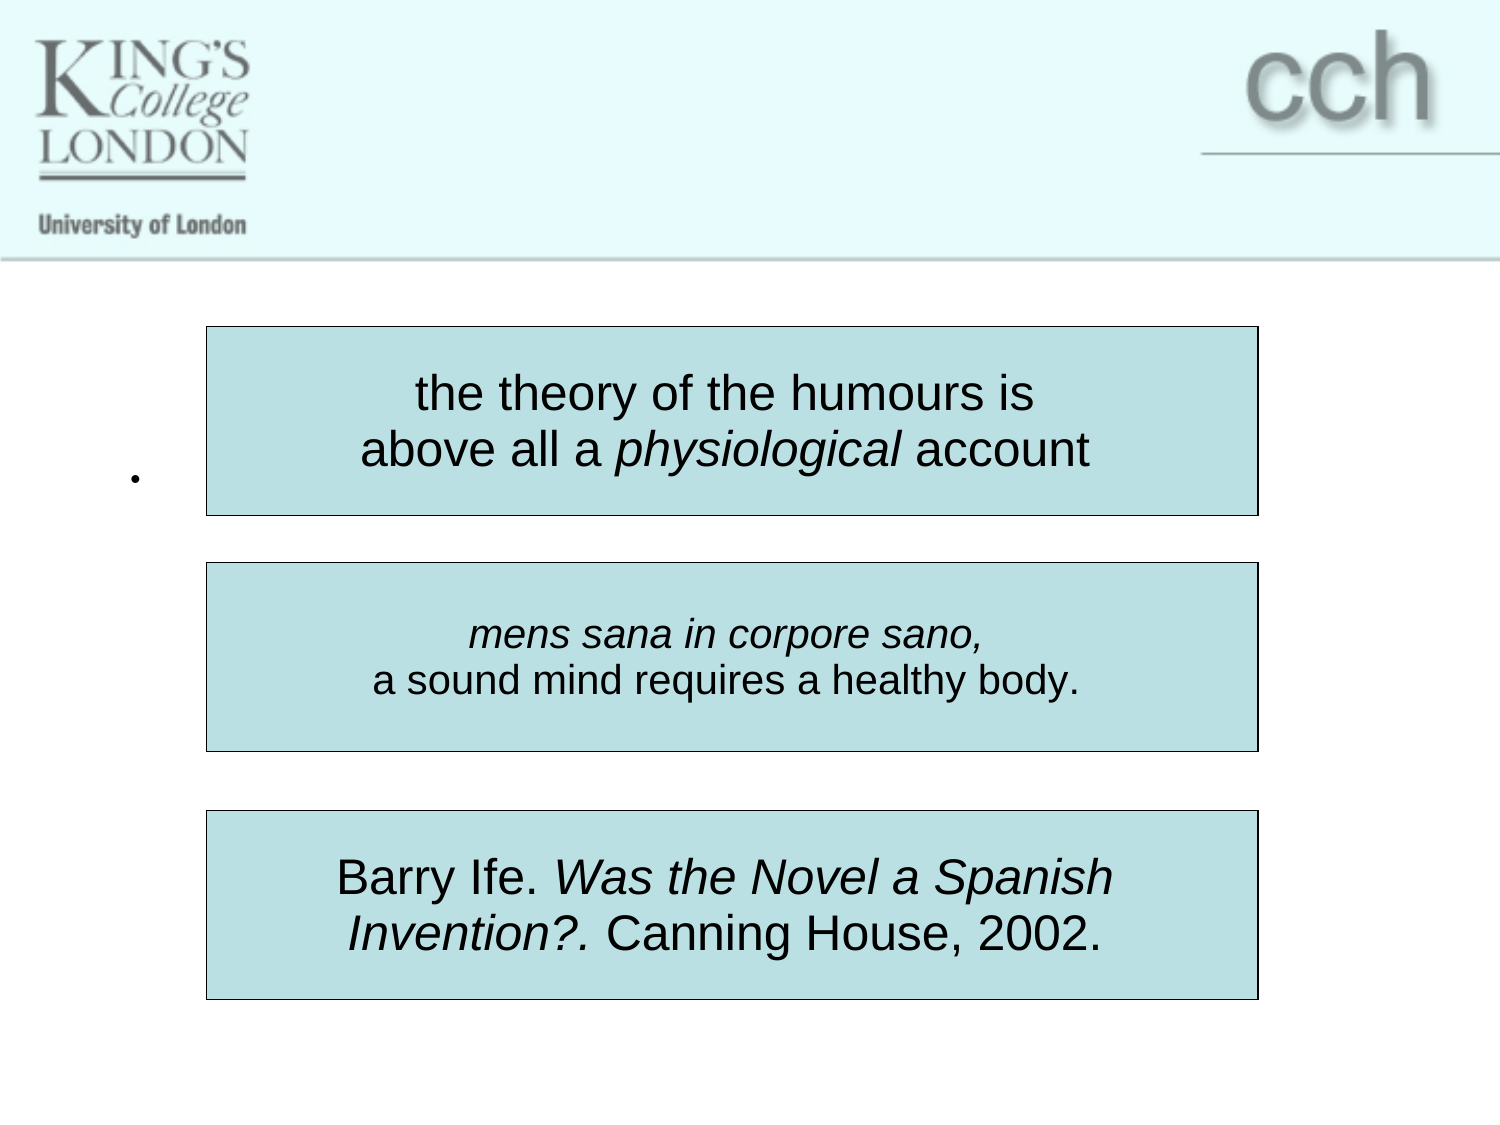

# .
the theory of the humours is
above all a physiological account
mens sana in corpore sano,
a sound mind requires a healthy body.
Barry Ife. Was the Novel a Spanish
Invention?. Canning House, 2002.